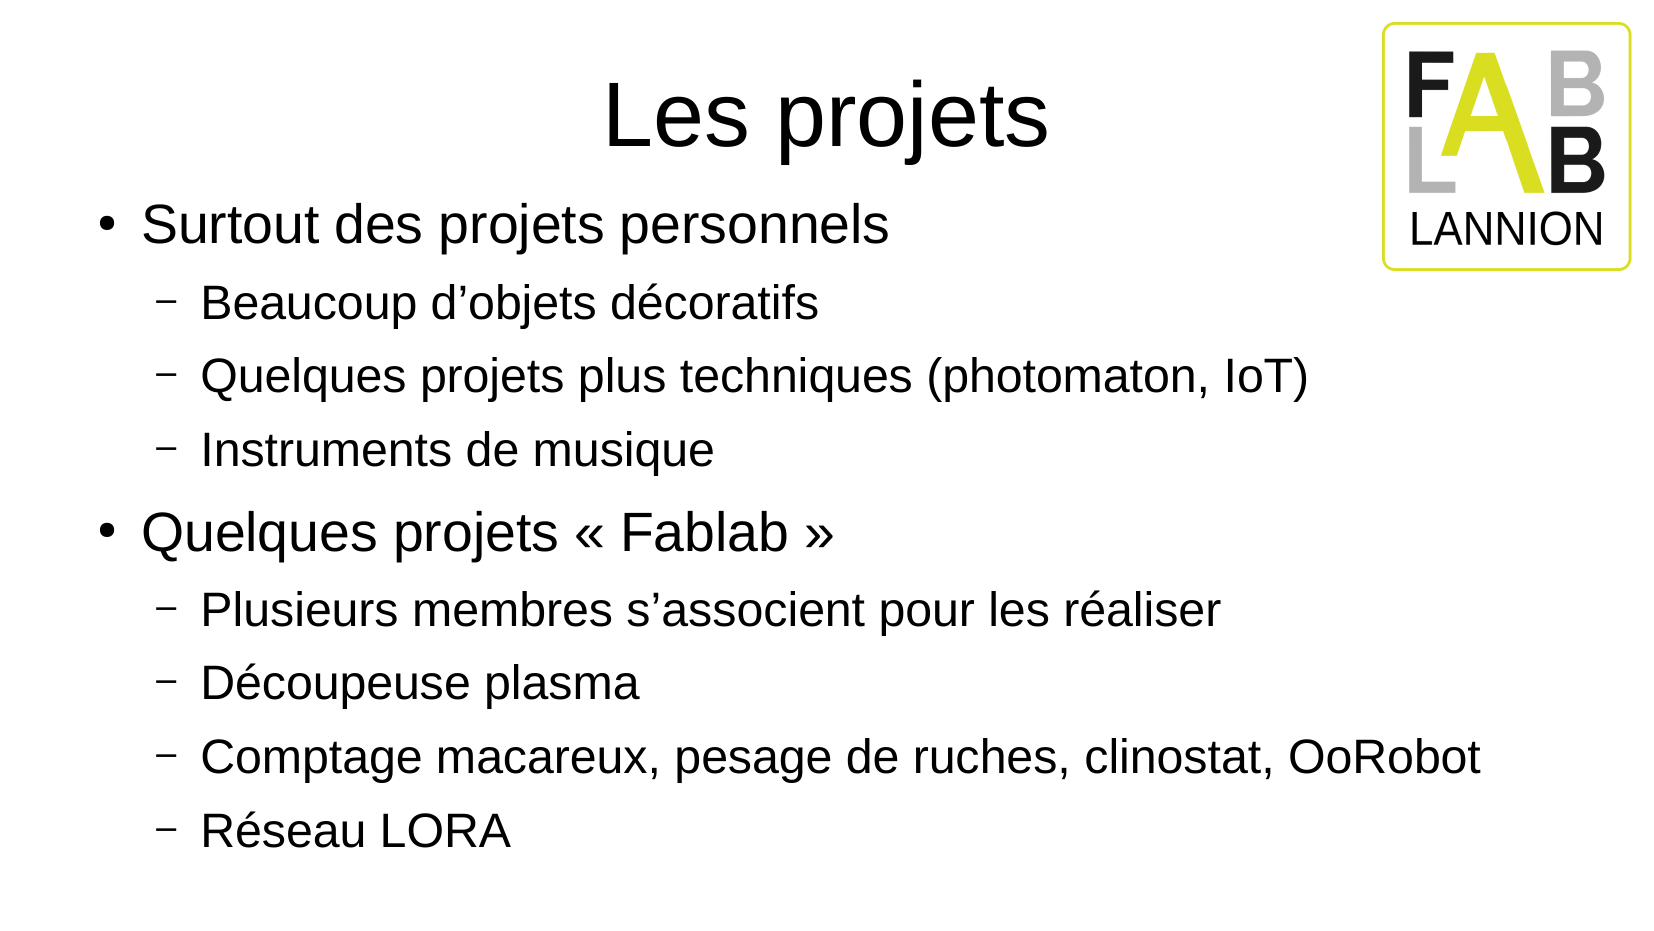

# Les projets
Surtout des projets personnels
Beaucoup d’objets décoratifs
Quelques projets plus techniques (photomaton, IoT)
Instruments de musique
Quelques projets « Fablab »
Plusieurs membres s’associent pour les réaliser
Découpeuse plasma
Comptage macareux, pesage de ruches, clinostat, OoRobot
Réseau LORA